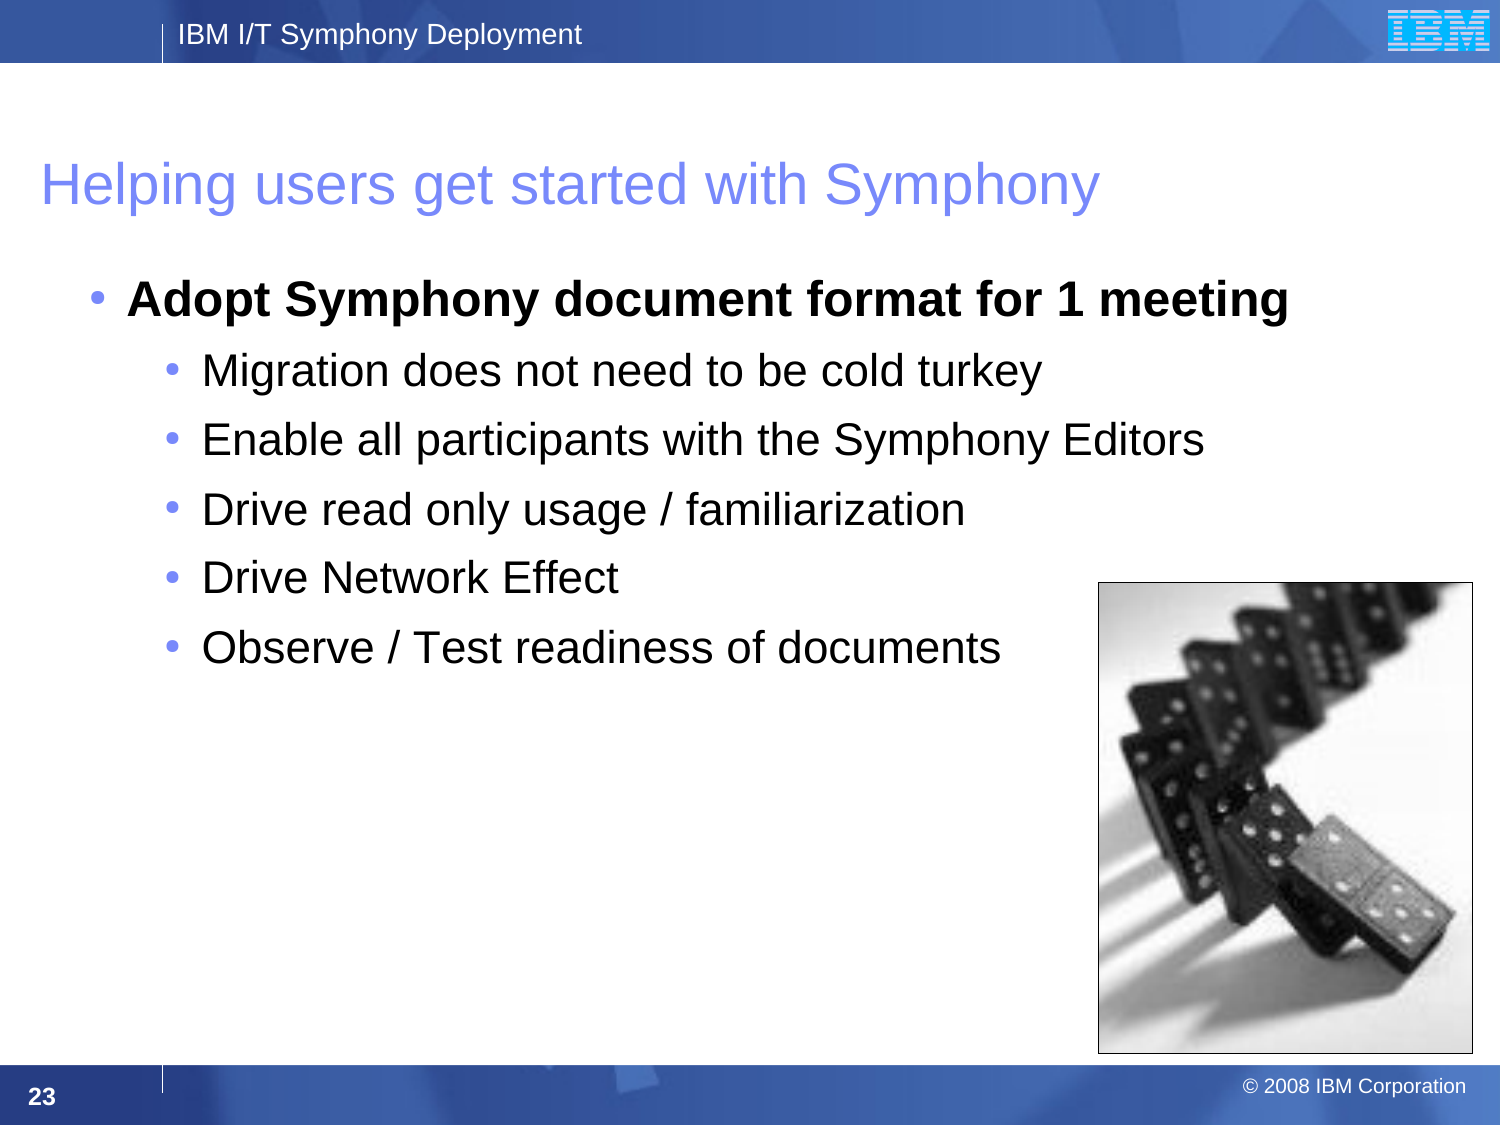

# Helping users get started with Symphony
Adopt Symphony document format for 1 meeting
Migration does not need to be cold turkey
Enable all participants with the Symphony Editors
Drive read only usage / familiarization
Drive Network Effect
Observe / Test readiness of documents